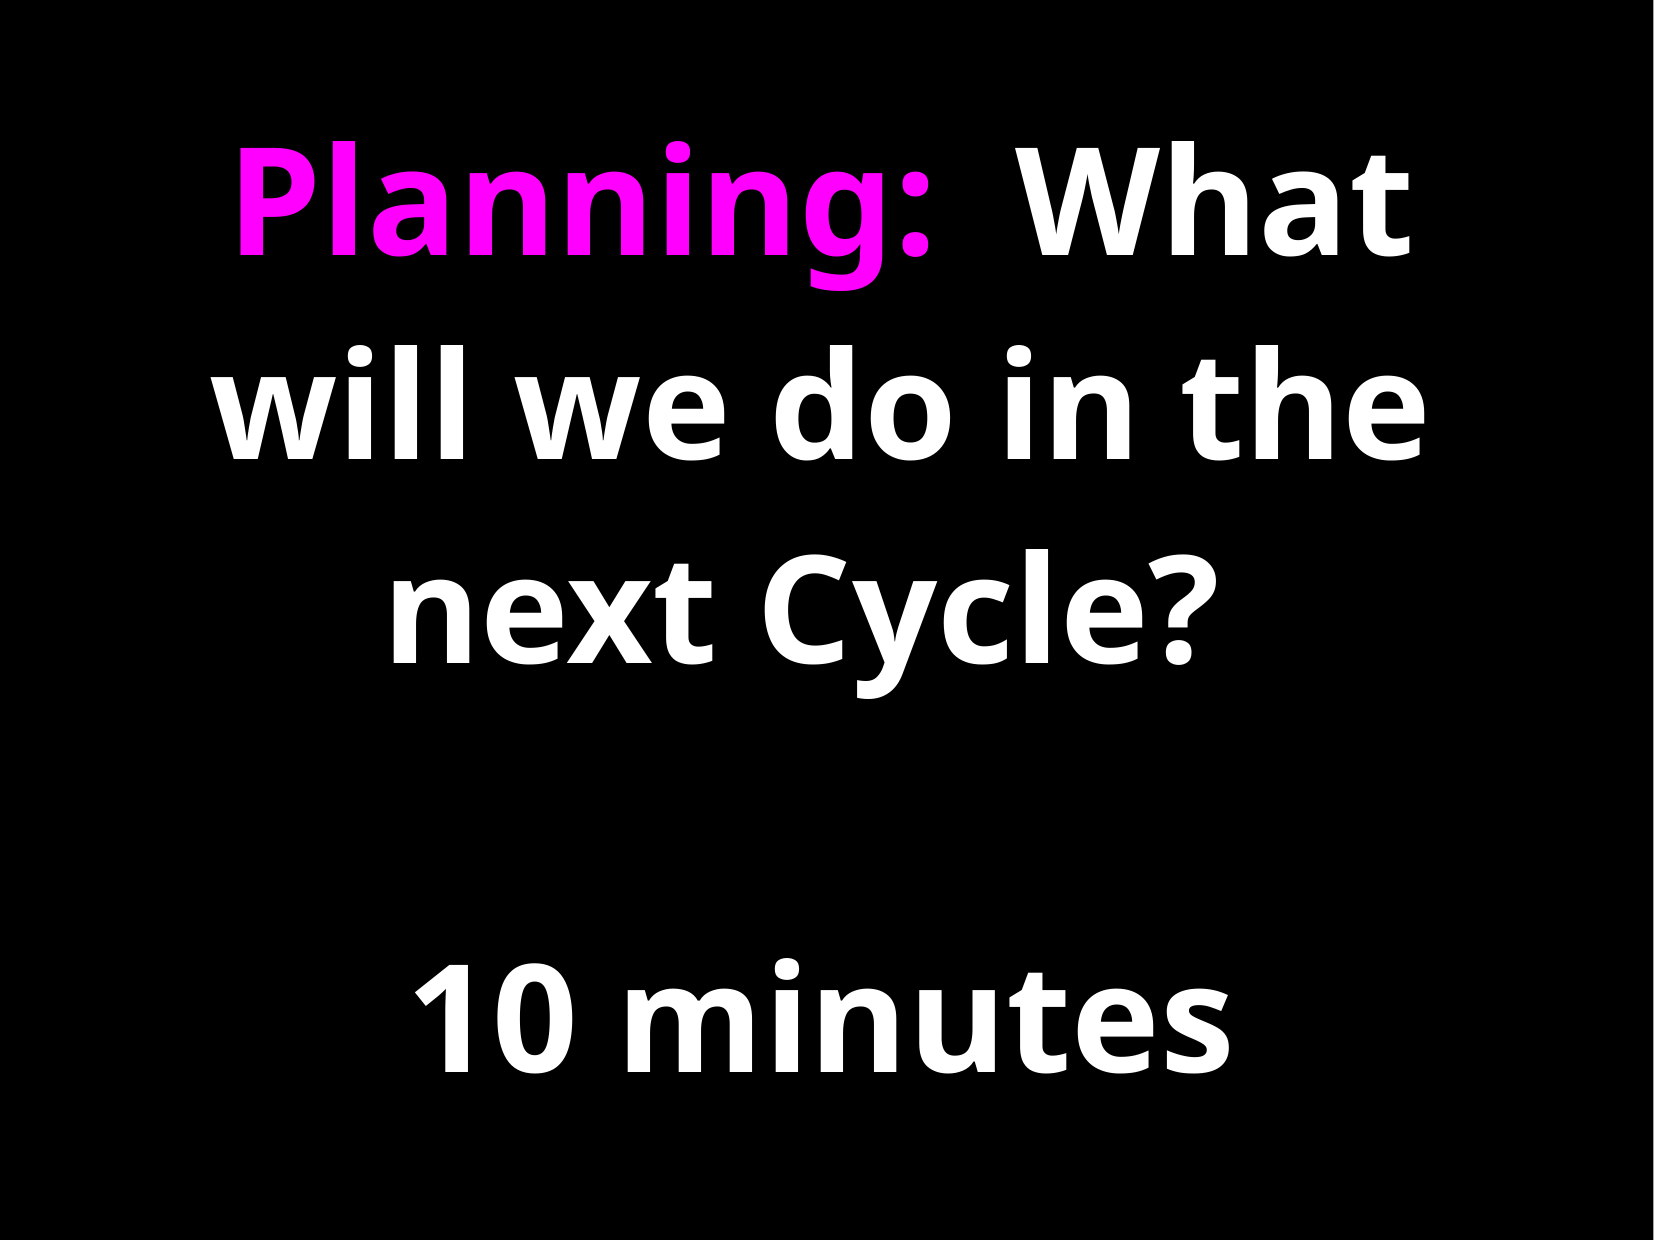

# Planning: What will we do in the next Cycle? 10 minutes